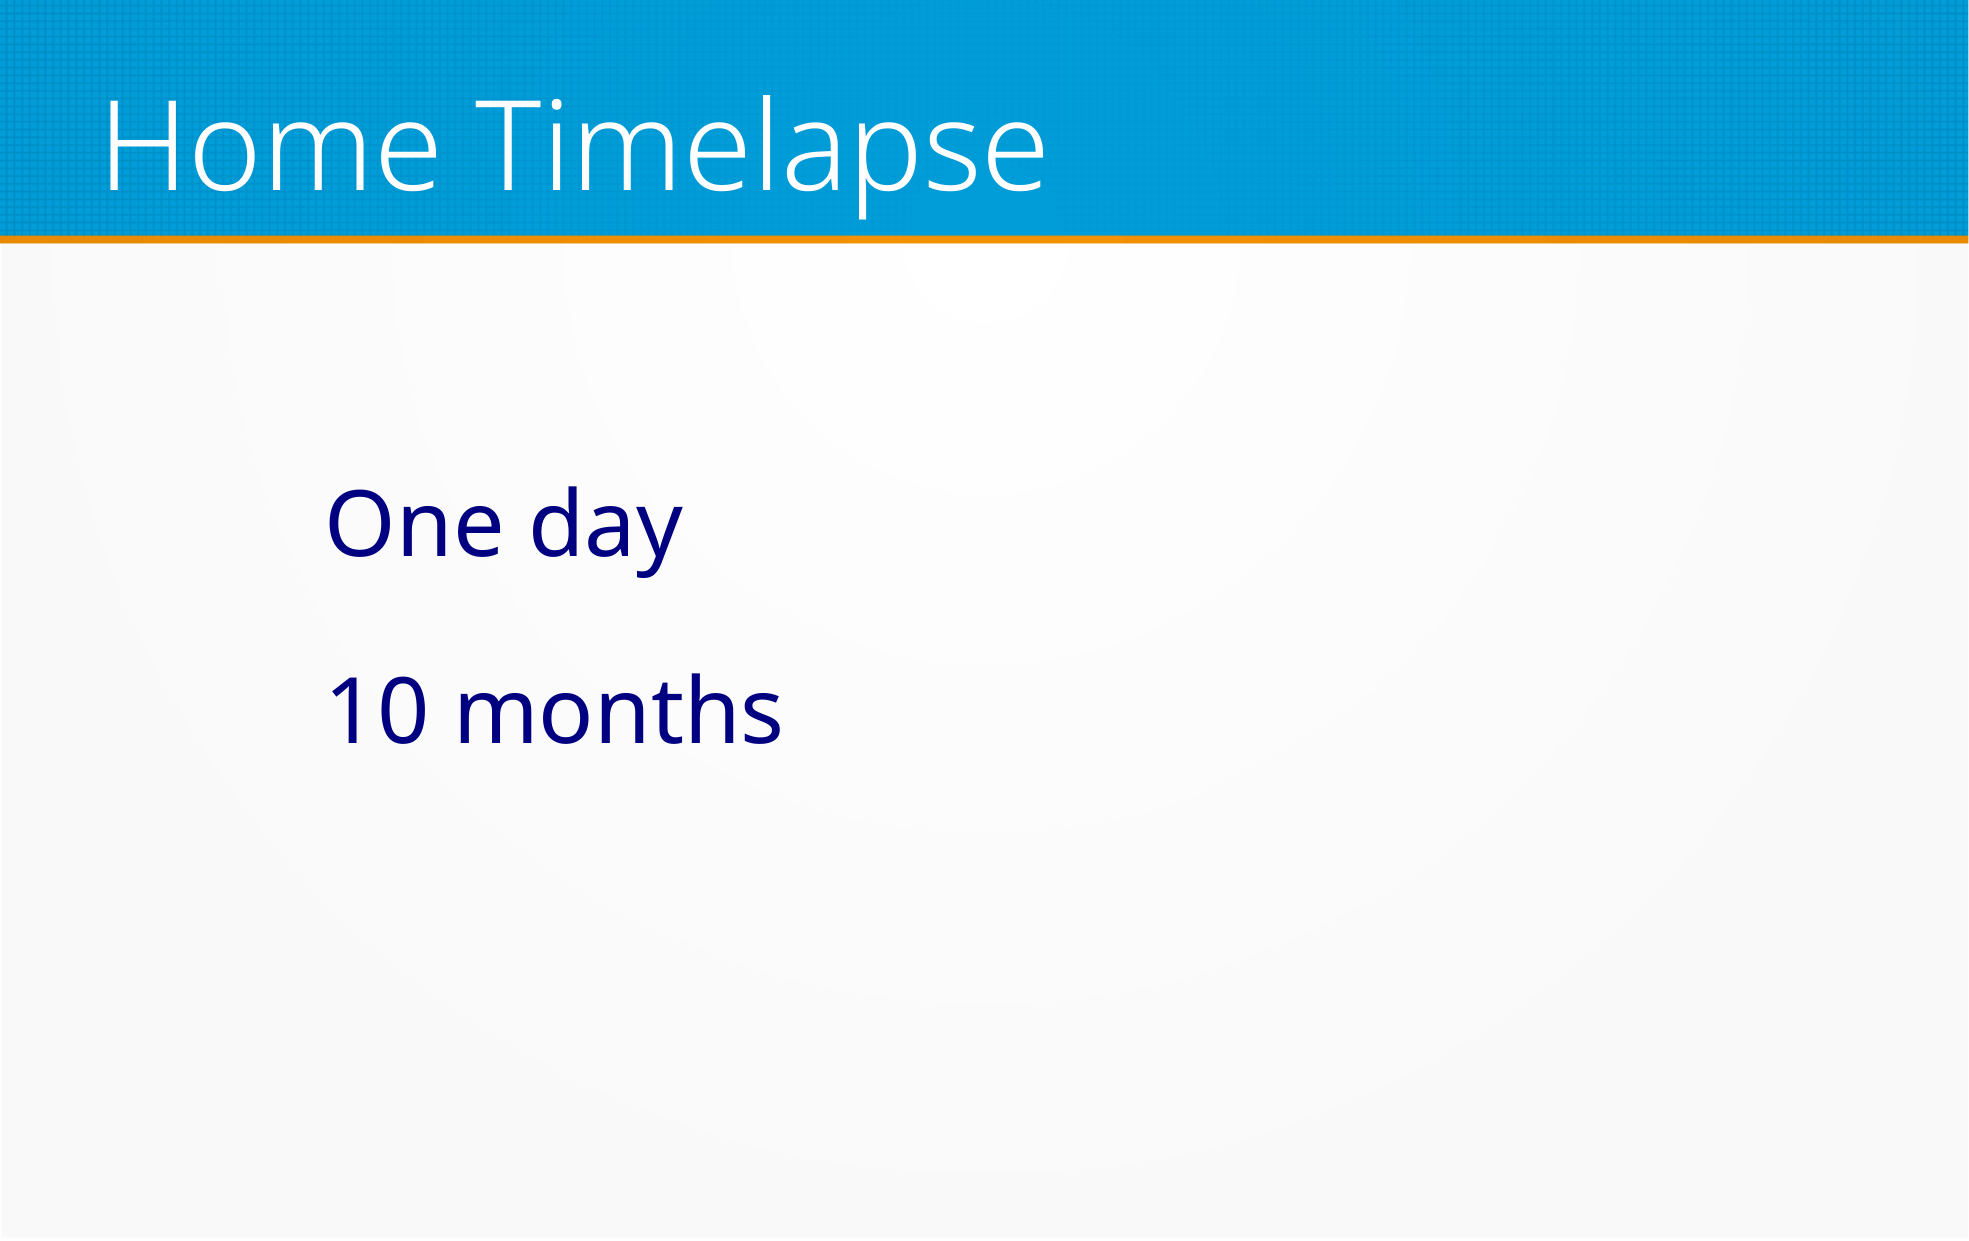

# Home Timelapse
One day
10 months